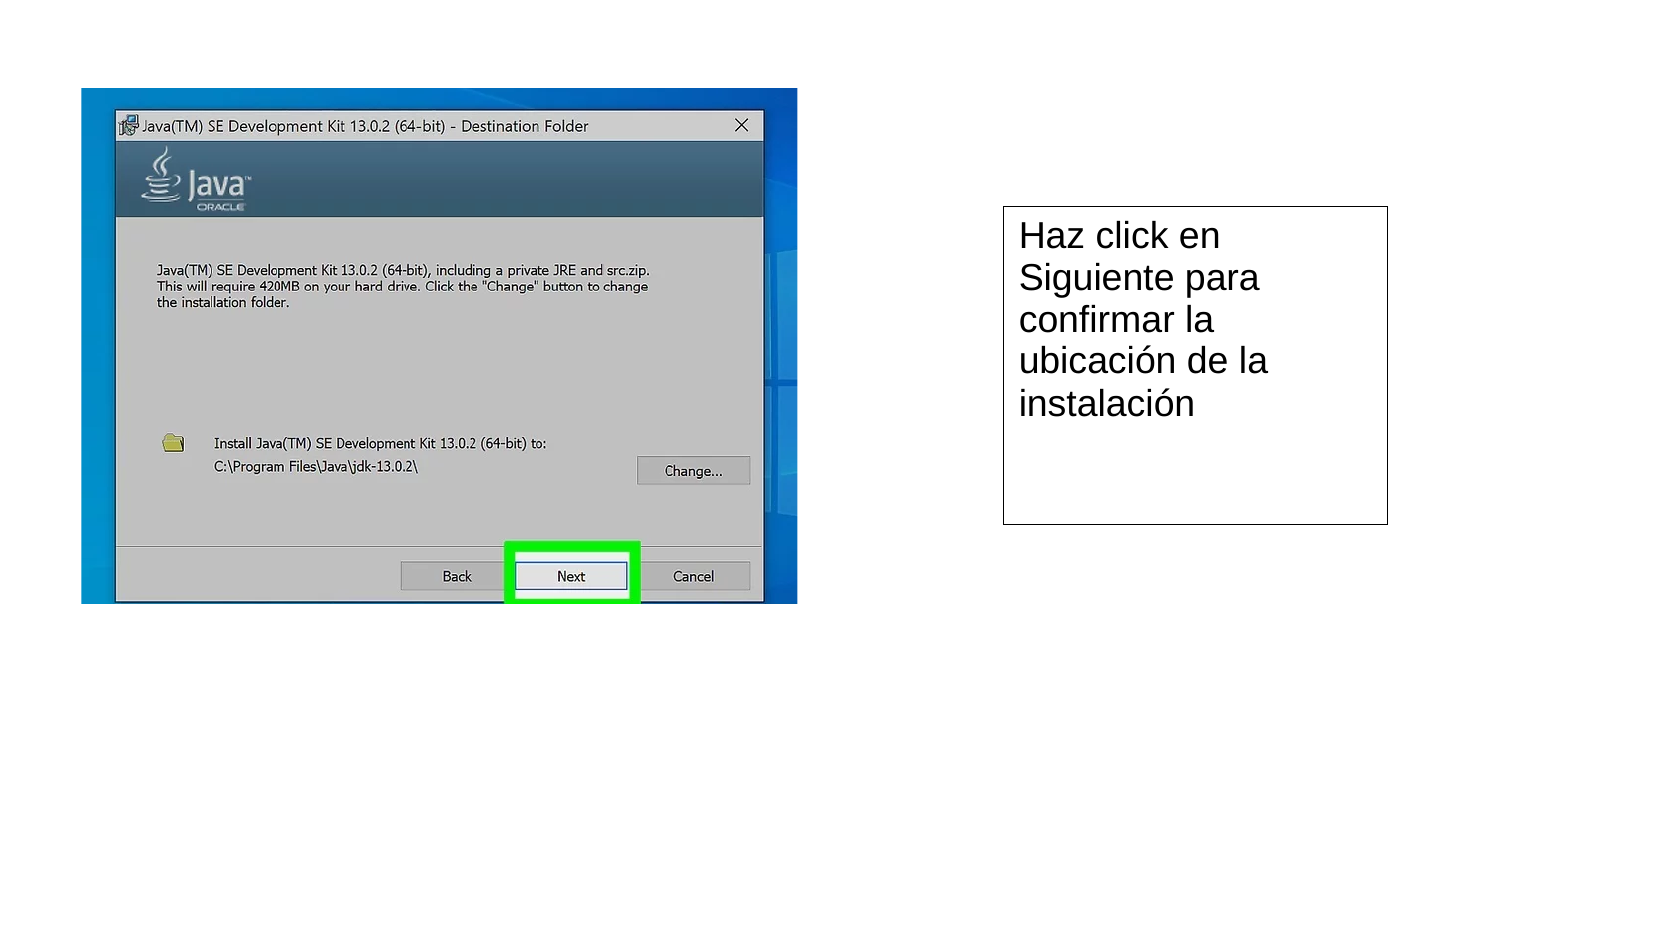

#
Haz click en Siguiente para confirmar la ubicación de la instalación